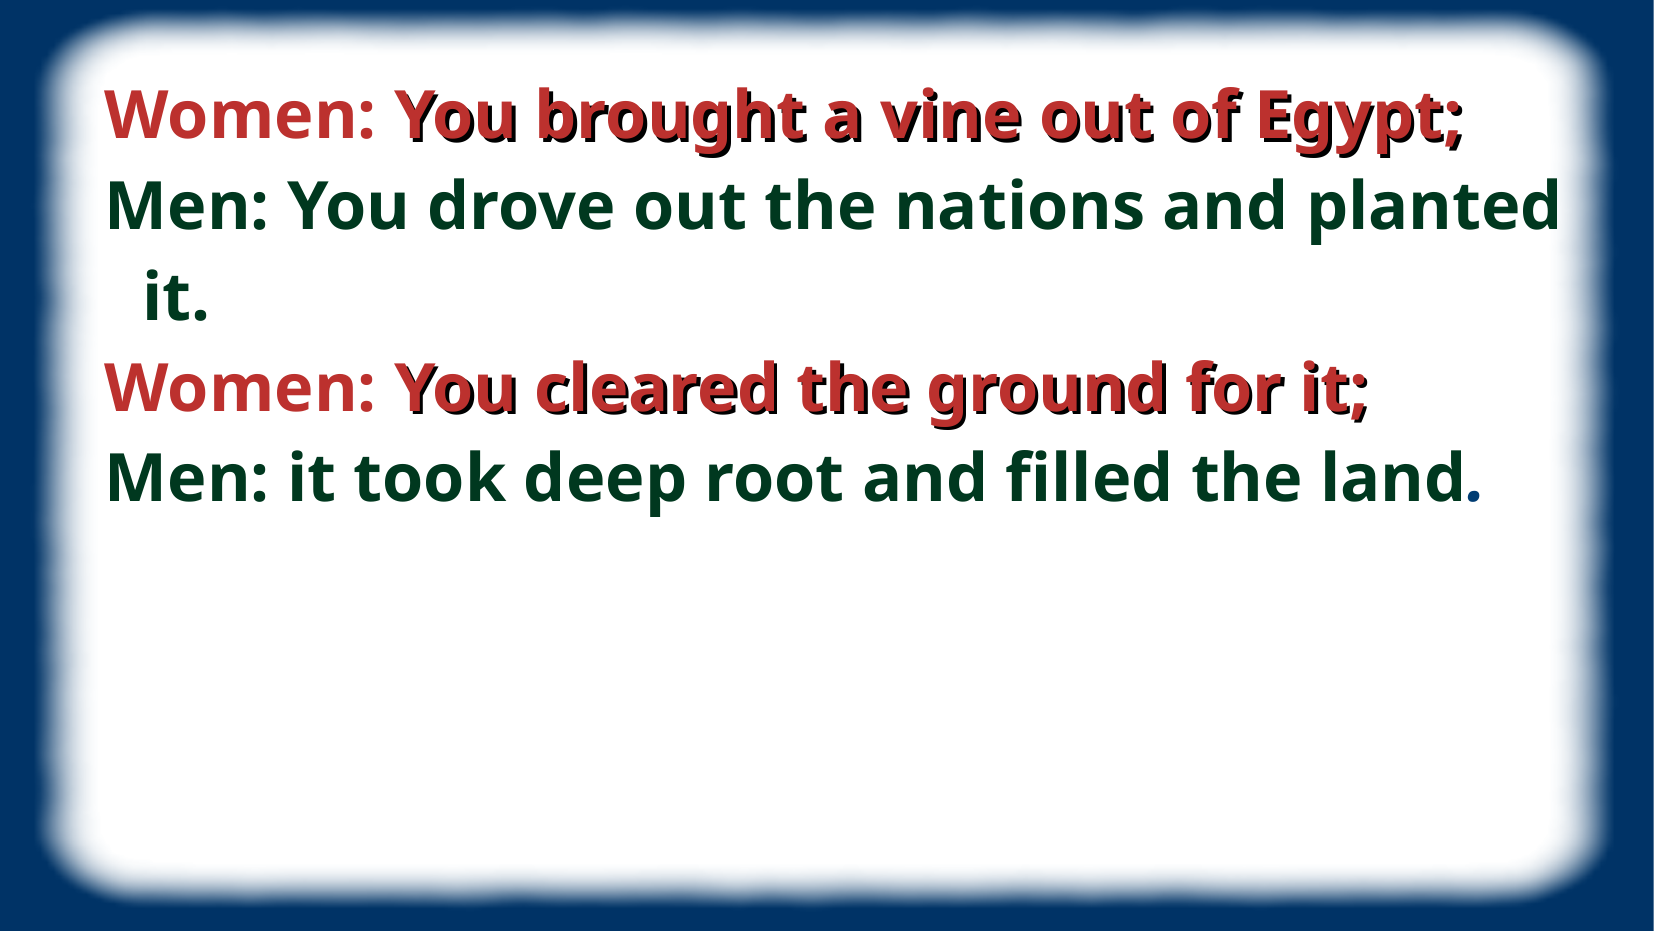

Women: You brought a vine out of Egypt;
Men: You drove out the nations and planted it.
Women: You cleared the ground for it;
Men: it took deep root and filled the land.